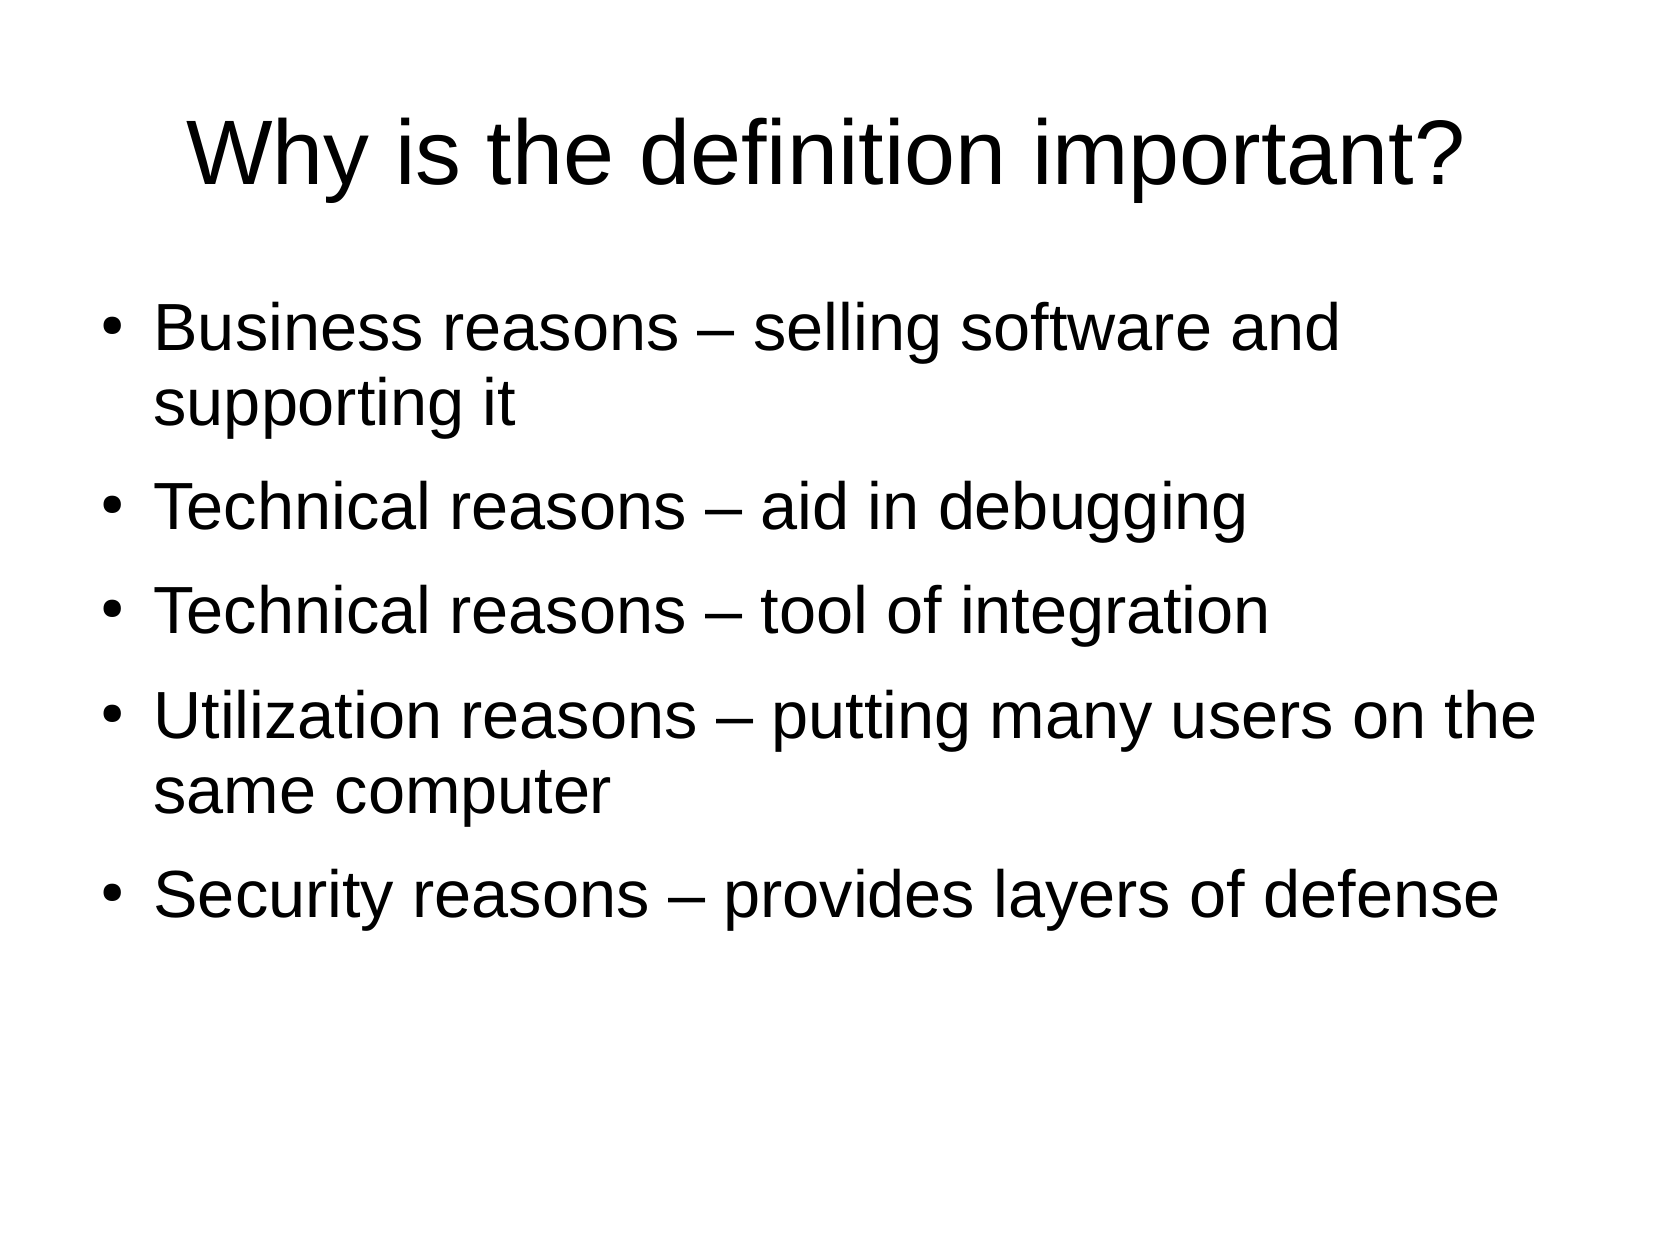

# Why is the definition important?
Business reasons – selling software and supporting it
Technical reasons – aid in debugging
Technical reasons – tool of integration
Utilization reasons – putting many users on the same computer
Security reasons – provides layers of defense